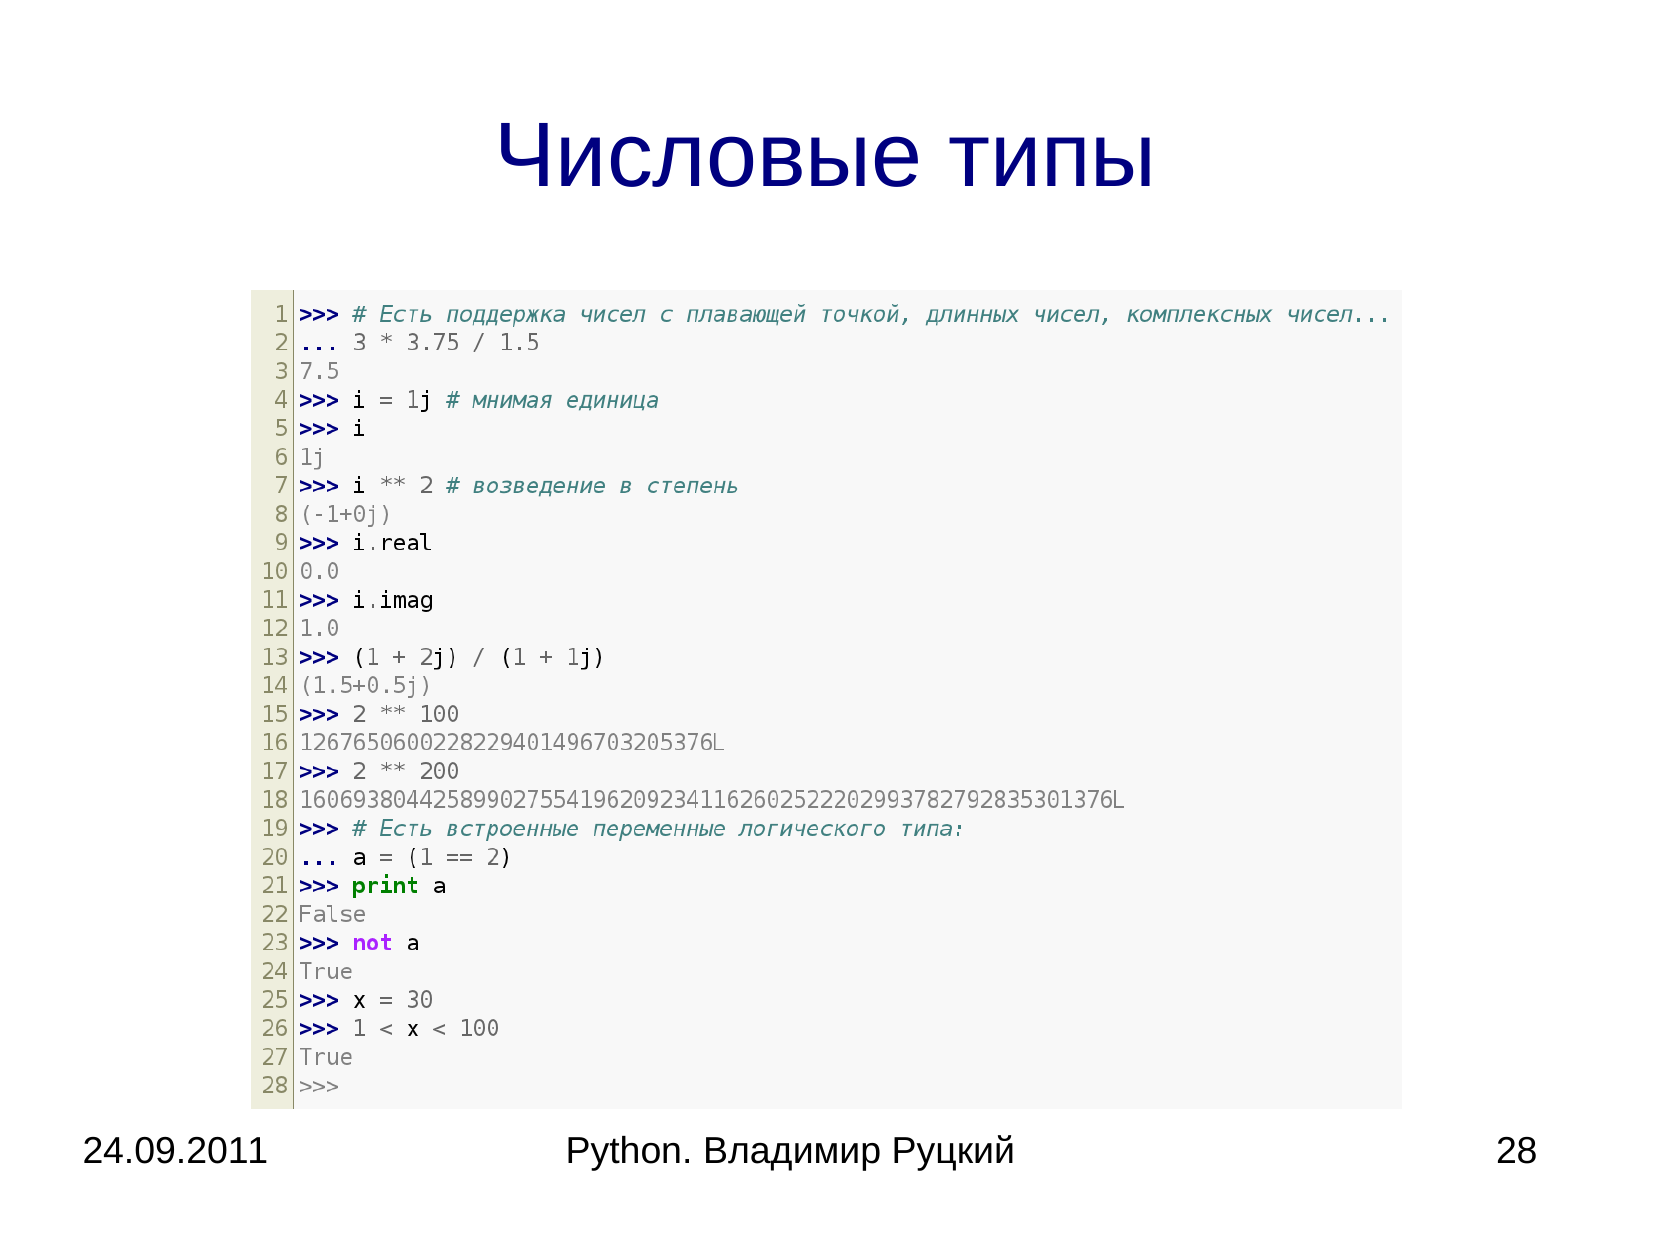

# Числовые типы
24.09.2011
Python. Владимир Руцкий
28